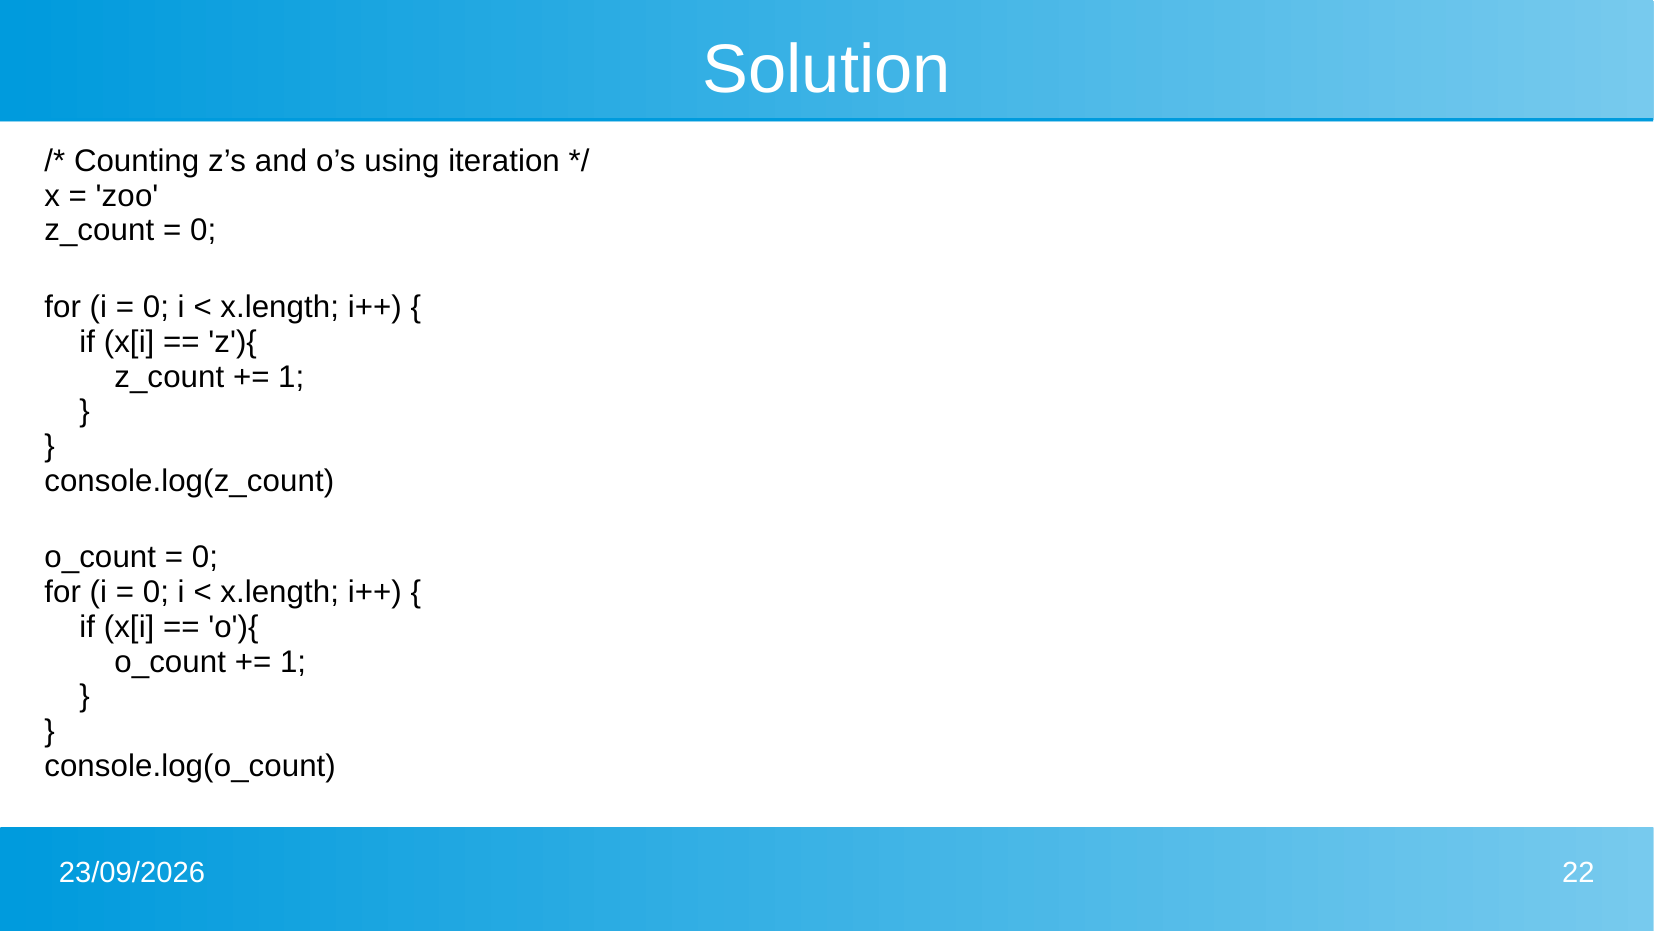

# Solution
/* Counting z’s and o’s using iteration */
x = 'zoo'
z_count = 0;
for (i = 0; i < x.length; i++) {
 if (x[i] == 'z'){
 z_count += 1;
 }
}
console.log(z_count)
o_count = 0;
for (i = 0; i < x.length; i++) {
 if (x[i] == 'o'){
 o_count += 1;
 }
}
console.log(o_count)
22